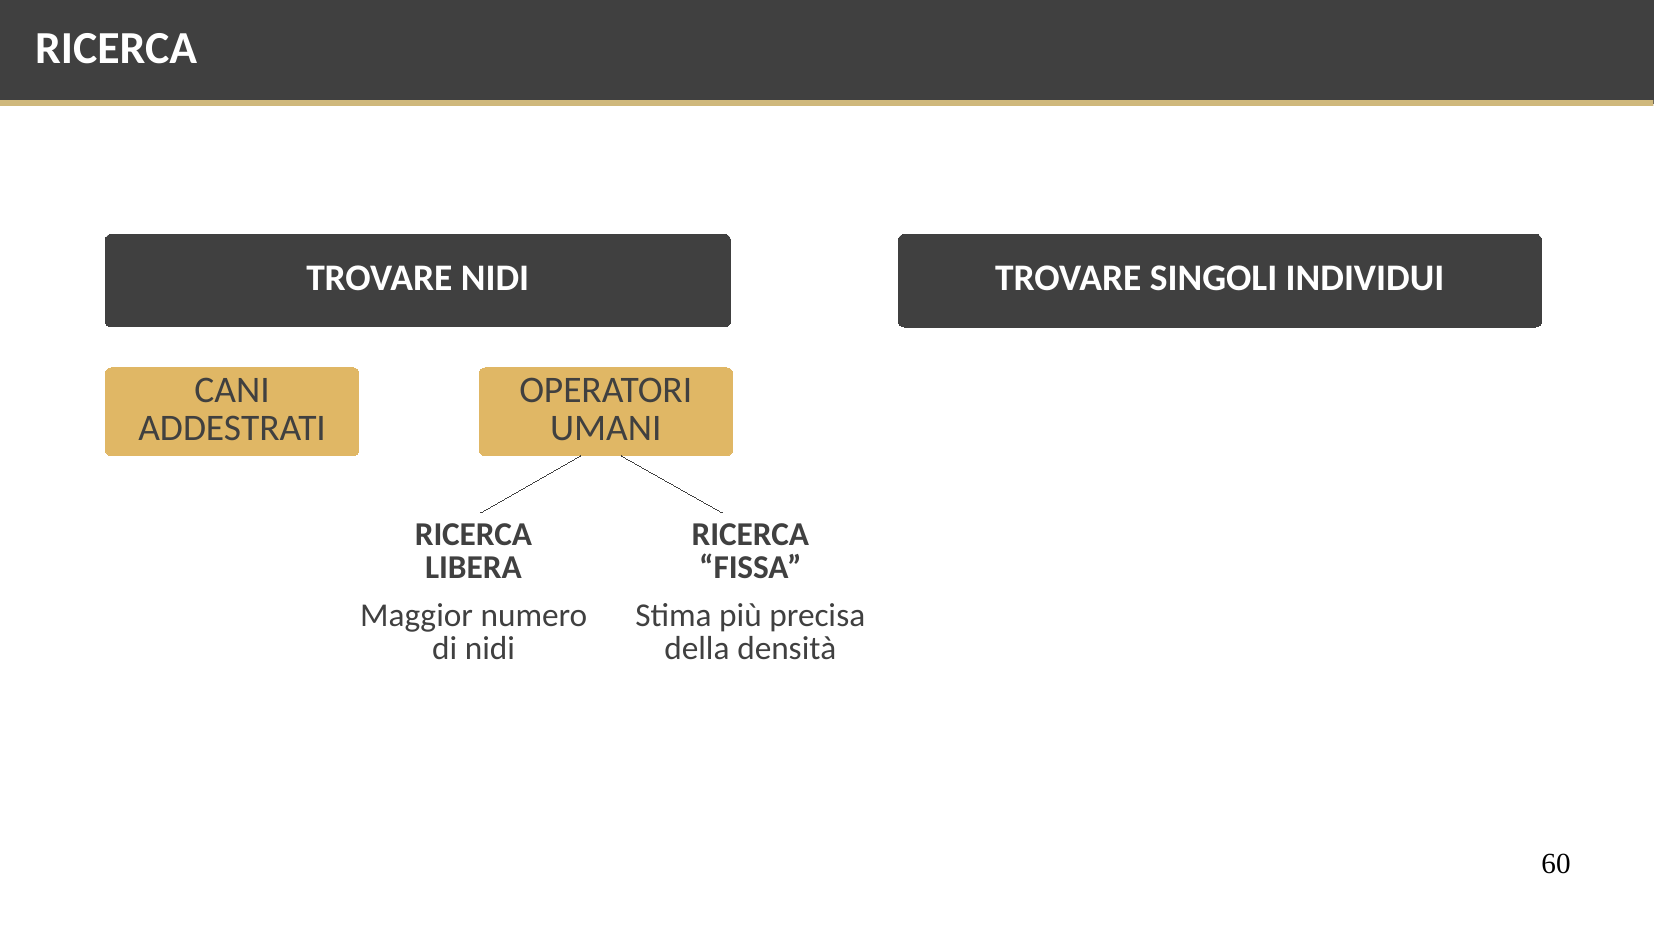

RICERCA
TROVARE NIDI
TROVARE SINGOLI INDIVIDUI
CANI
ADDESTRATI
OPERATORI
UMANI
RICERCA
LIBERA
Maggior numero
di nidi
RICERCA
“FISSA”
Stima più precisa della densità
60